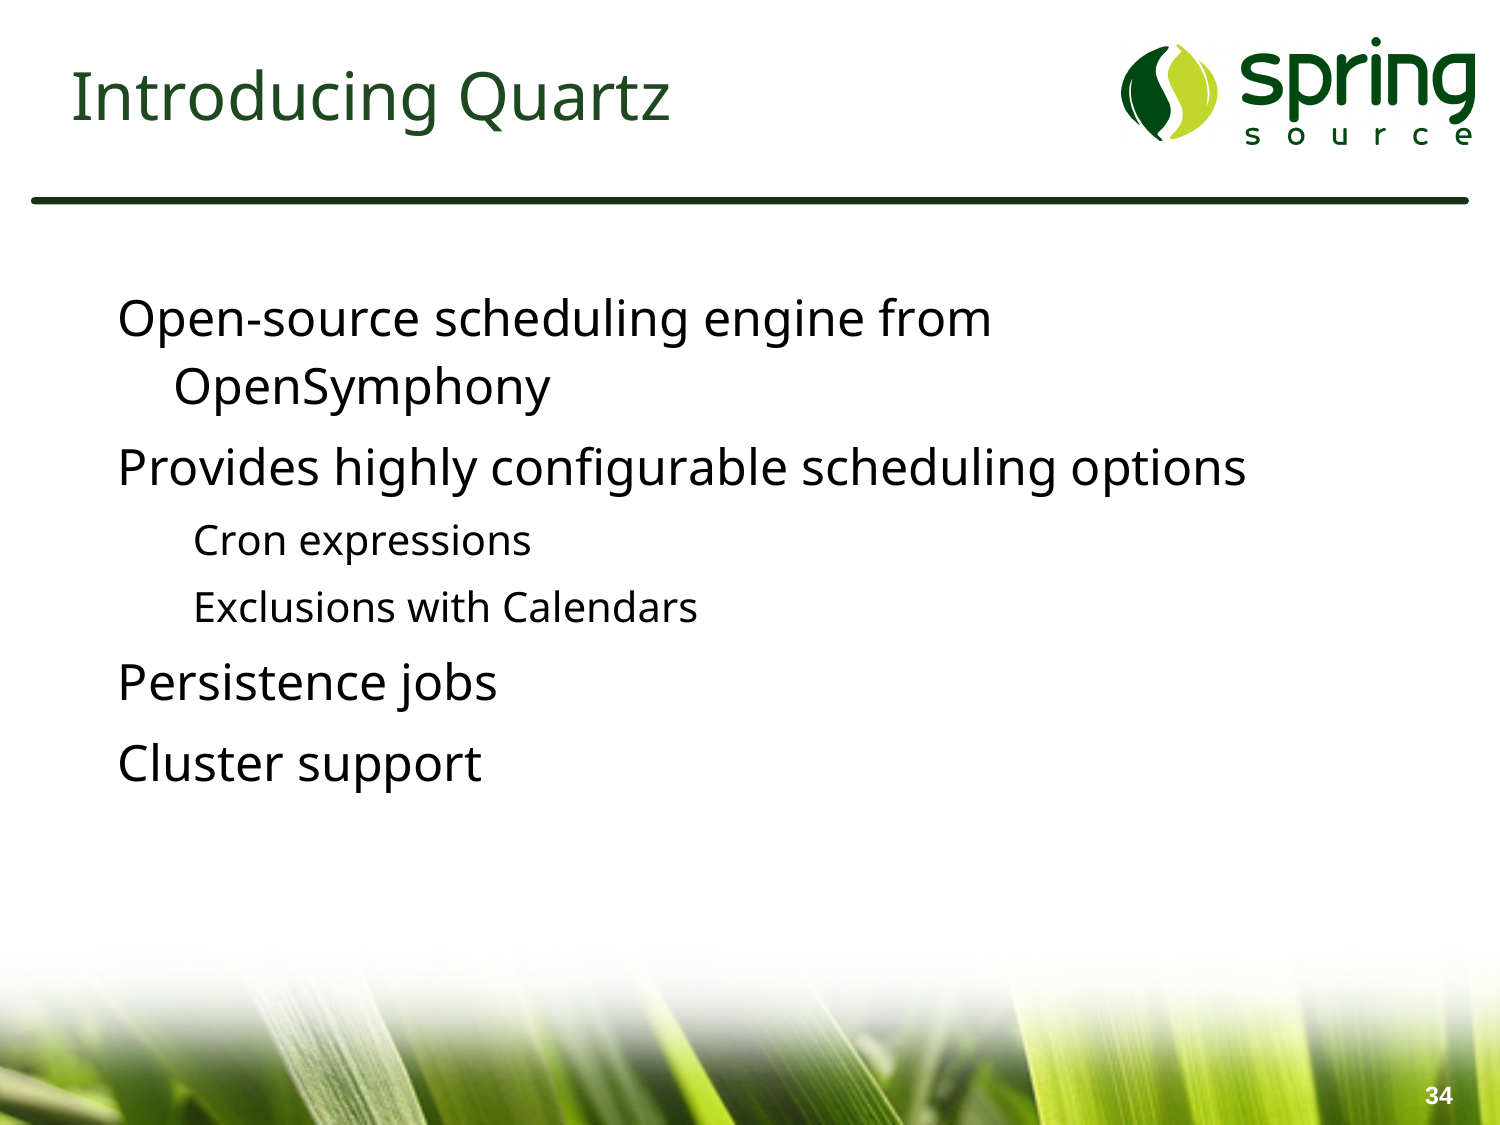

# Introducing Quartz
Open-source scheduling engine from OpenSymphony
Provides highly configurable scheduling options
Cron expressions
Exclusions with Calendars
Persistence jobs
Cluster support